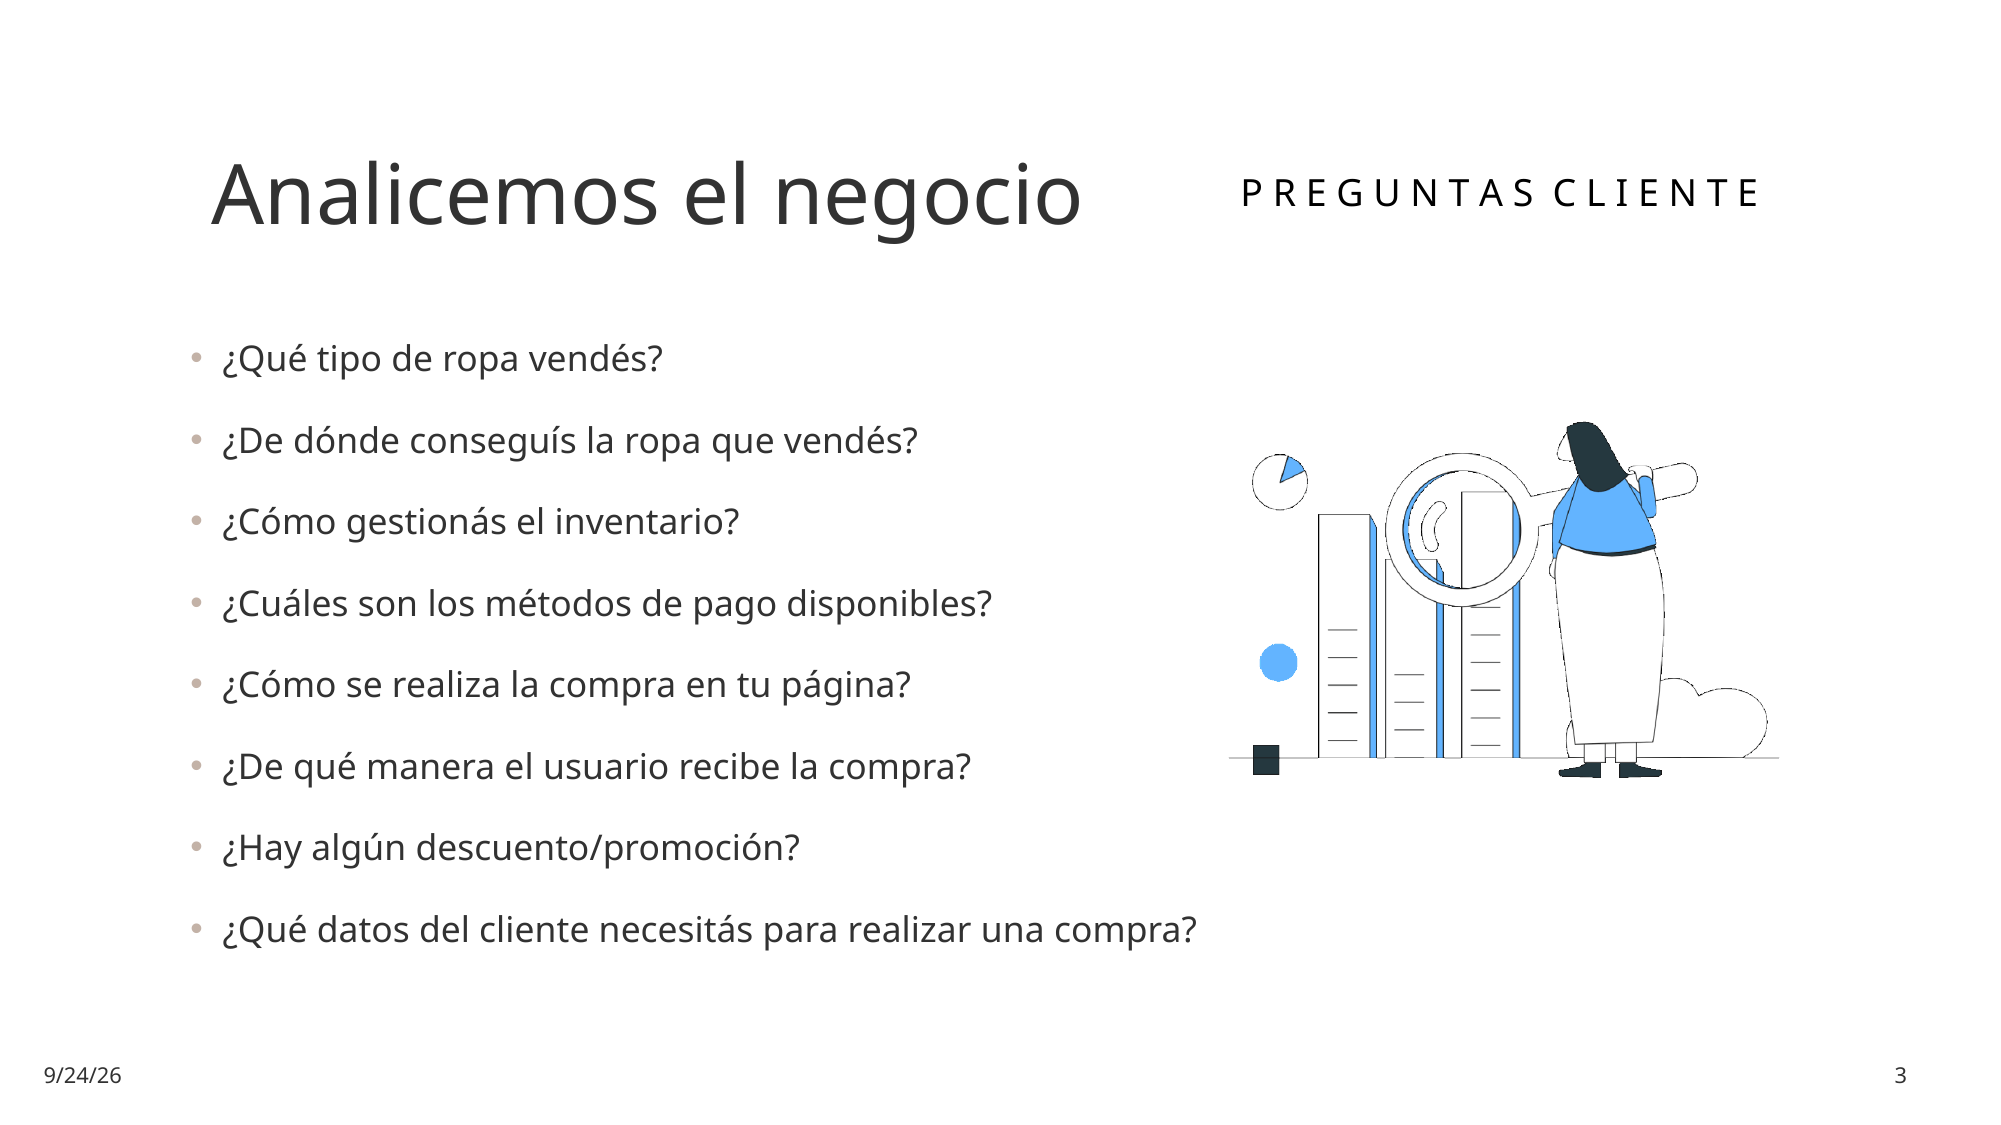

# Analicemos el negocio
P R E G U N T A S  C L I E N T E
¿Qué tipo de ropa vendés?
¿De dónde conseguís la ropa que vendés?
¿Cómo gestionás el inventario?
¿Cuáles son los métodos de pago disponibles?
¿Cómo se realiza la compra en tu página?
¿De qué manera el usuario recibe la compra?
¿Hay algún descuento/promoción?
¿Qué datos del cliente necesitás para realizar una compra?